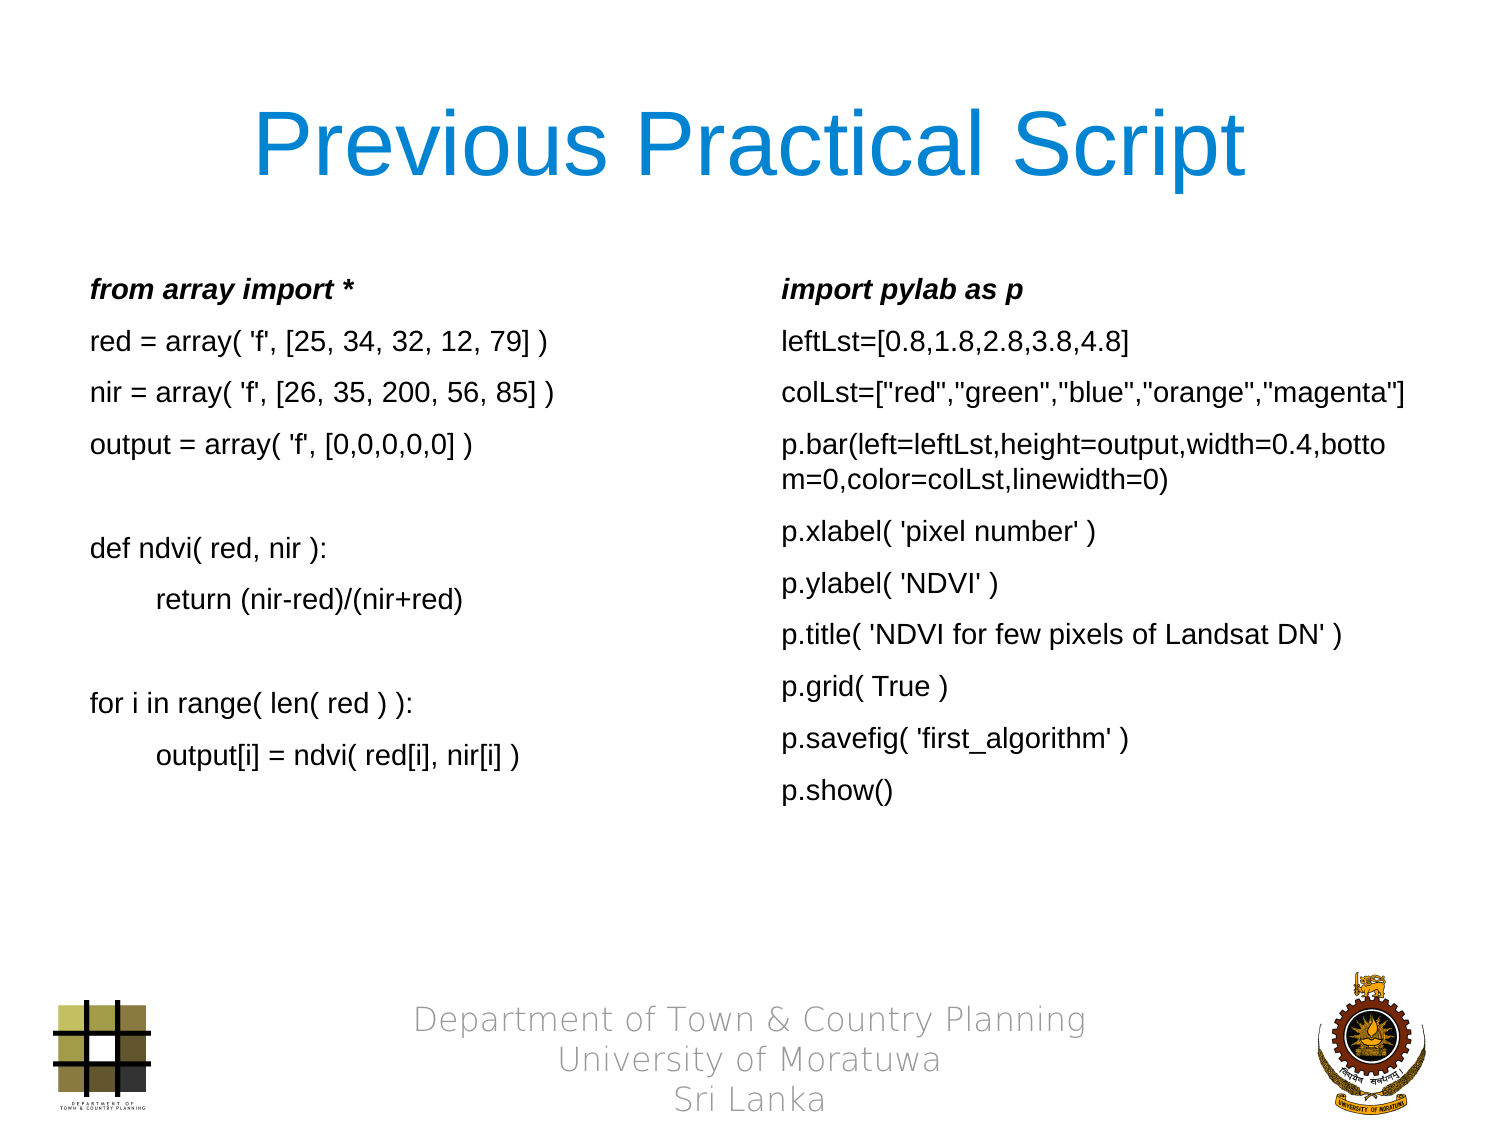

# Previous Practical Script
from array import *
red = array( 'f', [25, 34, 32, 12, 79] )
nir = array( 'f', [26, 35, 200, 56, 85] )
output = array( 'f', [0,0,0,0,0] )
def ndvi( red, nir ):
 return (nir-red)/(nir+red)
for i in range( len( red ) ):
 output[i] = ndvi( red[i], nir[i] )
import pylab as p
leftLst=[0.8,1.8,2.8,3.8,4.8]
colLst=["red","green","blue","orange","magenta"]
p.bar(left=leftLst,height=output,width=0.4,bottom=0,color=colLst,linewidth=0)
p.xlabel( 'pixel number' )
p.ylabel( 'NDVI' )
p.title( 'NDVI for few pixels of Landsat DN' )
p.grid( True )
p.savefig( 'first_algorithm' )
p.show()